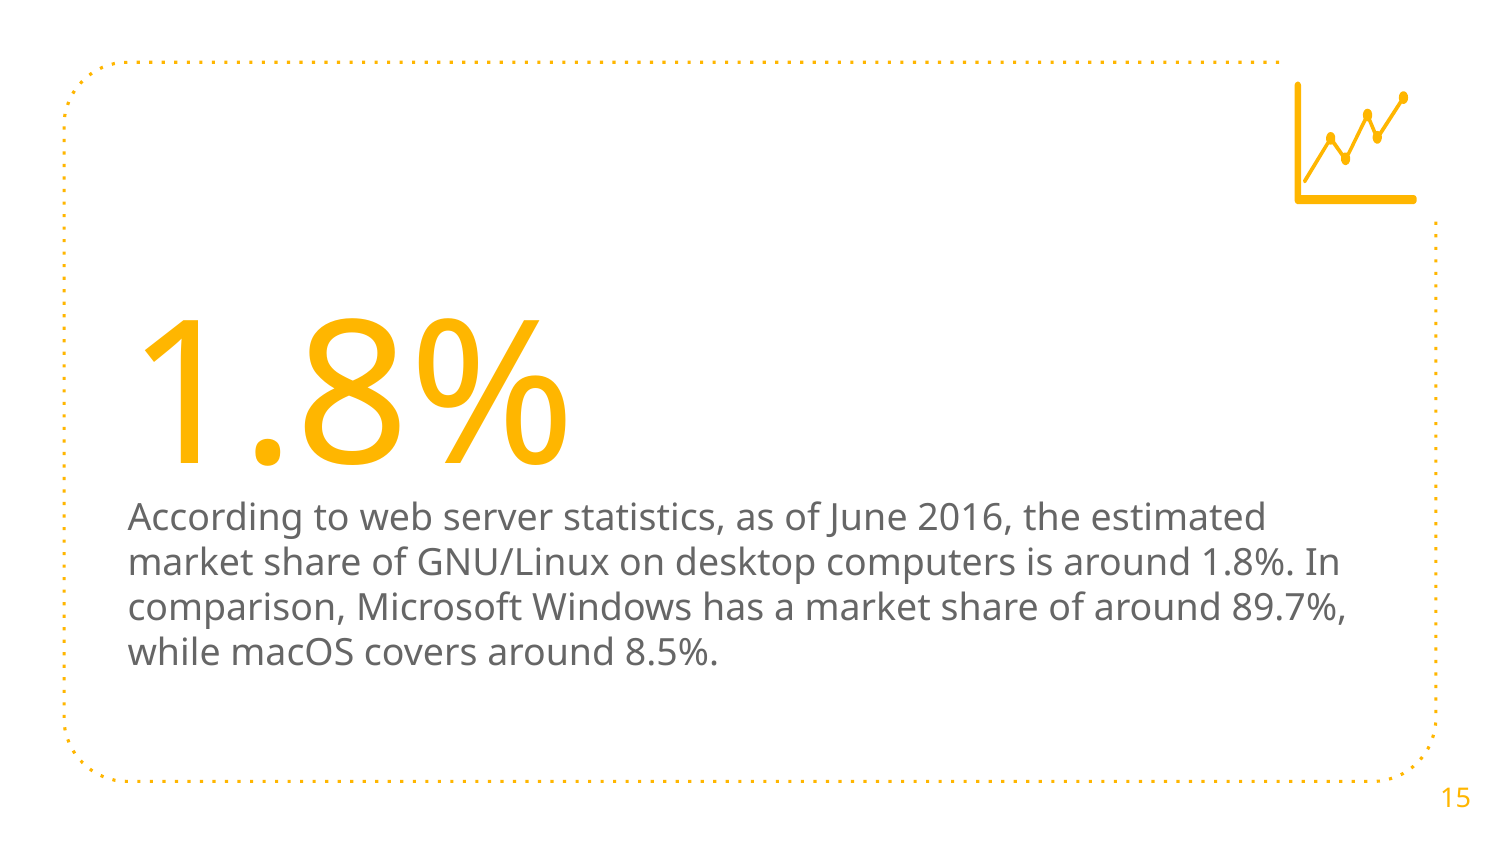

# 1.8%
According to web server statistics, as of June 2016, the estimated market share of GNU/Linux on desktop computers is around 1.8%. In comparison, Microsoft Windows has a market share of around 89.7%, while macOS covers around 8.5%.